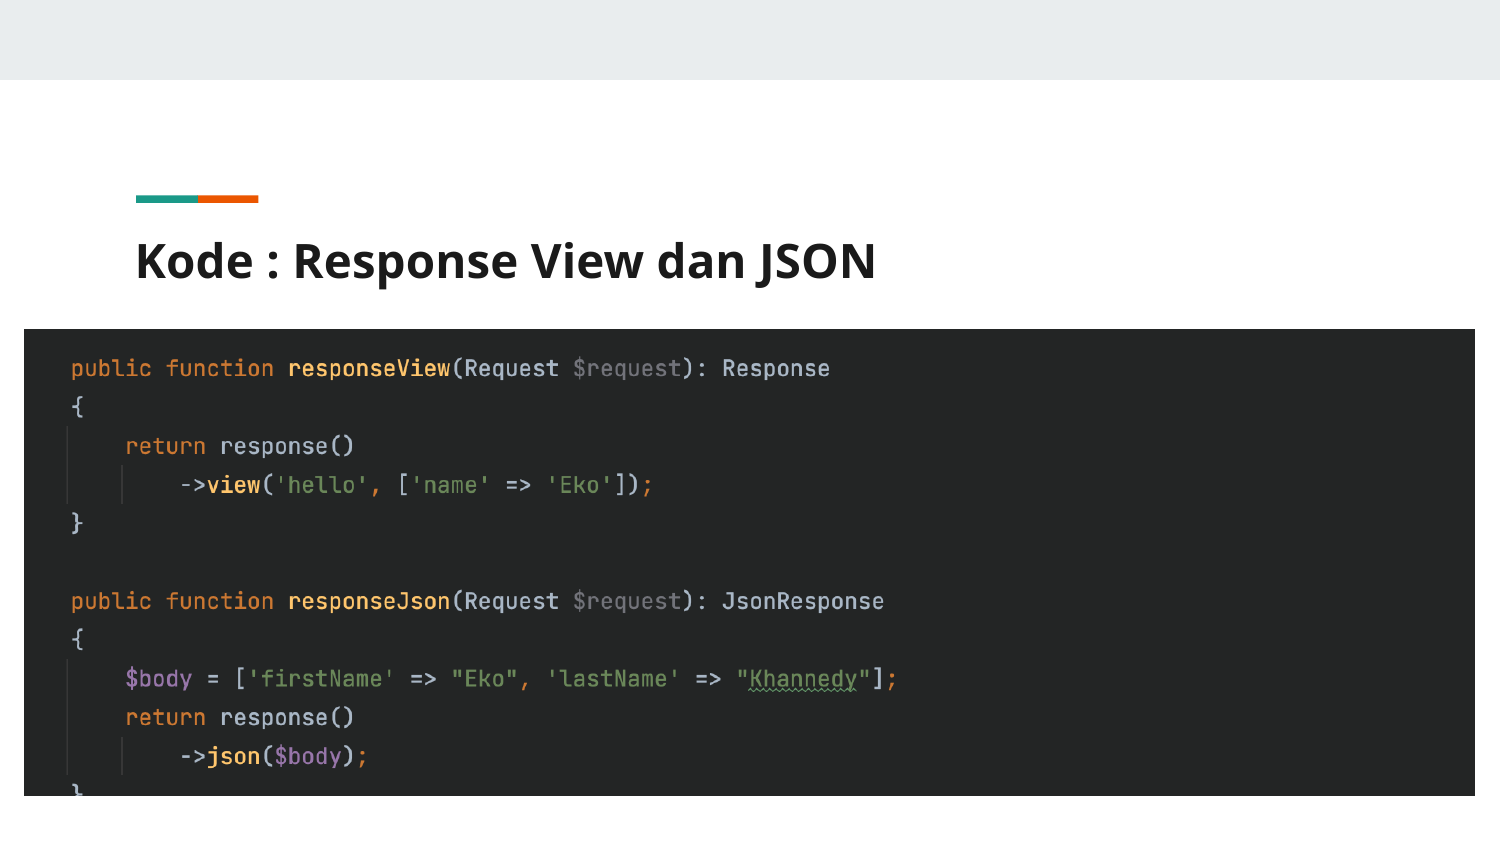

# Kode : Response View dan JSON